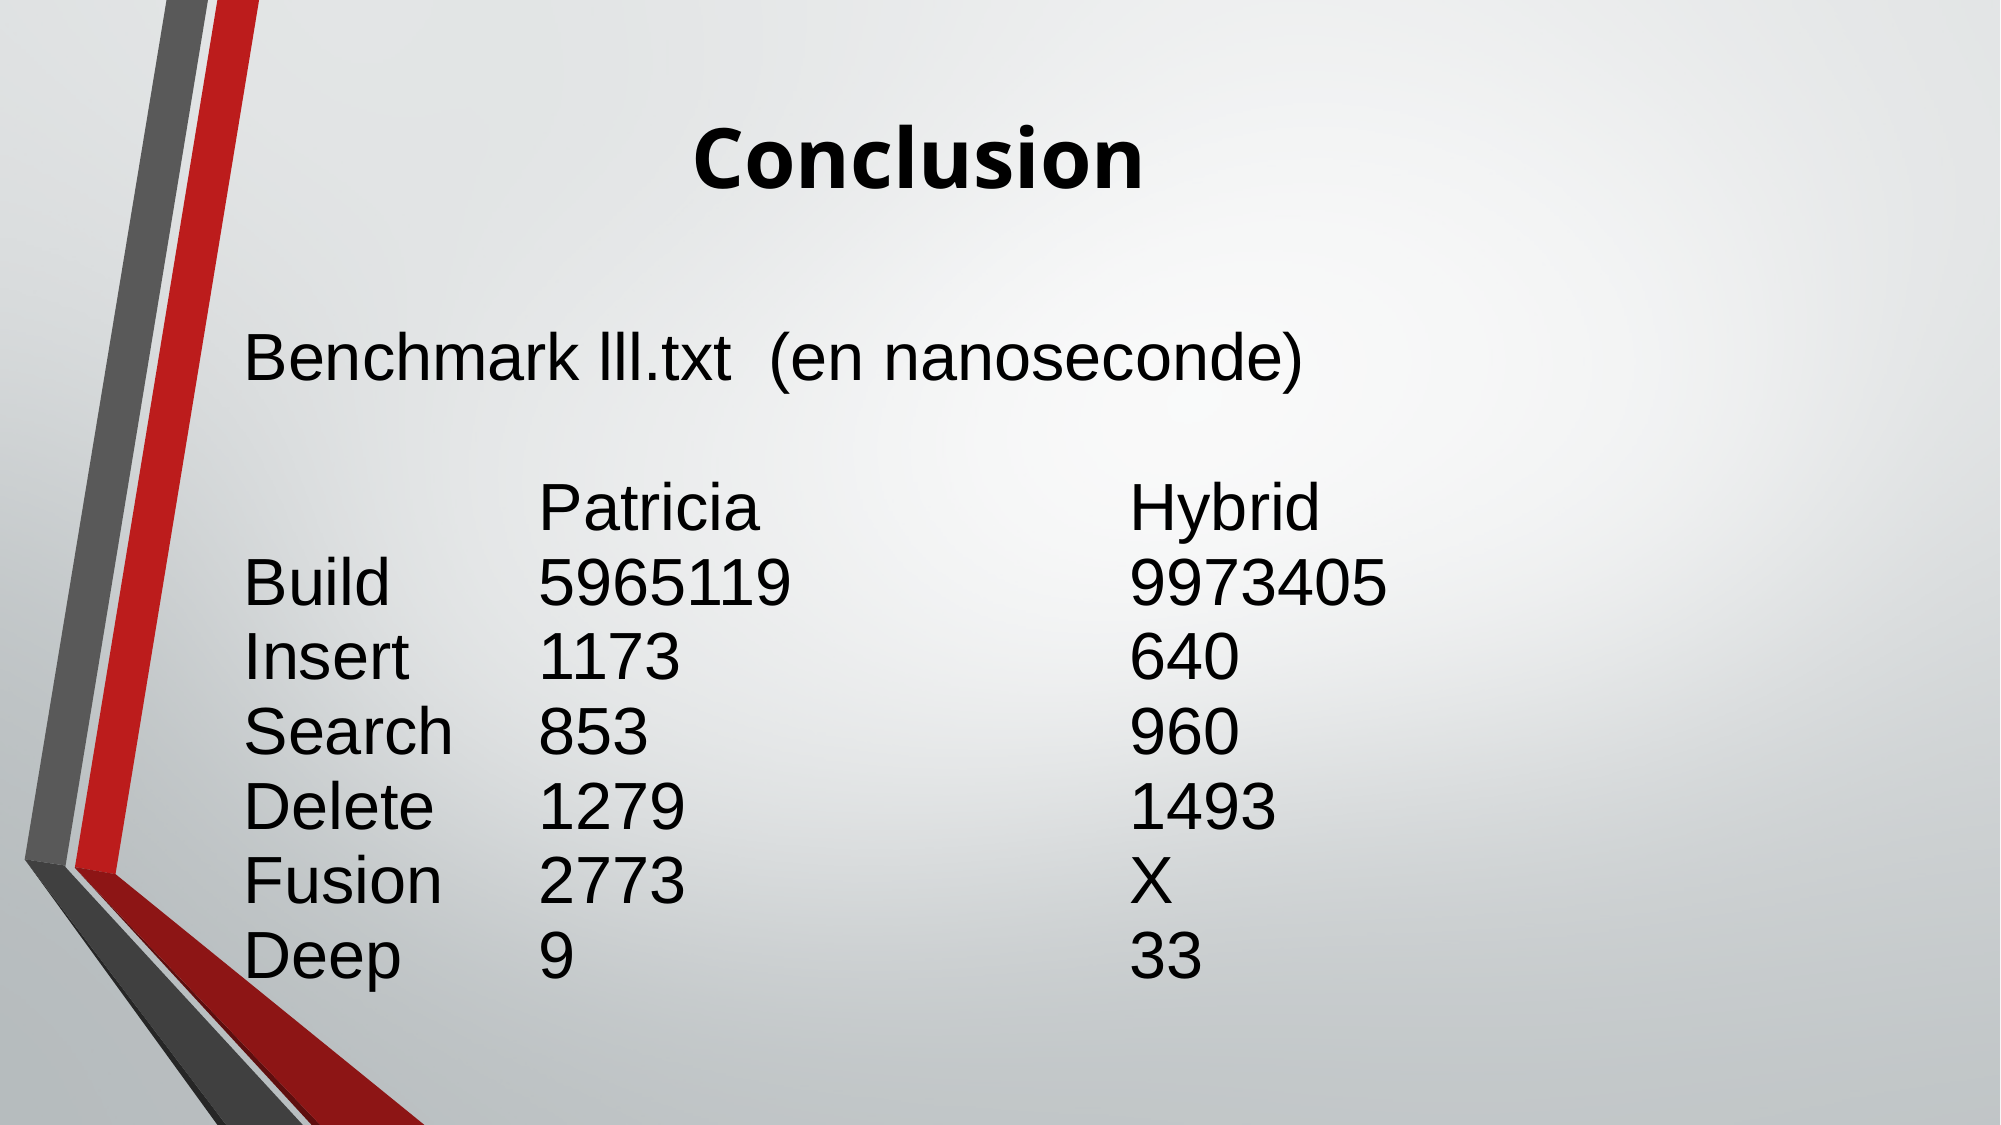

# Conclusion
Benchmark lll.txt (en nanoseconde)
				Patricia					Hybrid
Build		5965119 					9973405
Insert		1173							640
Search		853							960
Delete		1279						1493
Fusion		2773						X
Deep 		9 							33